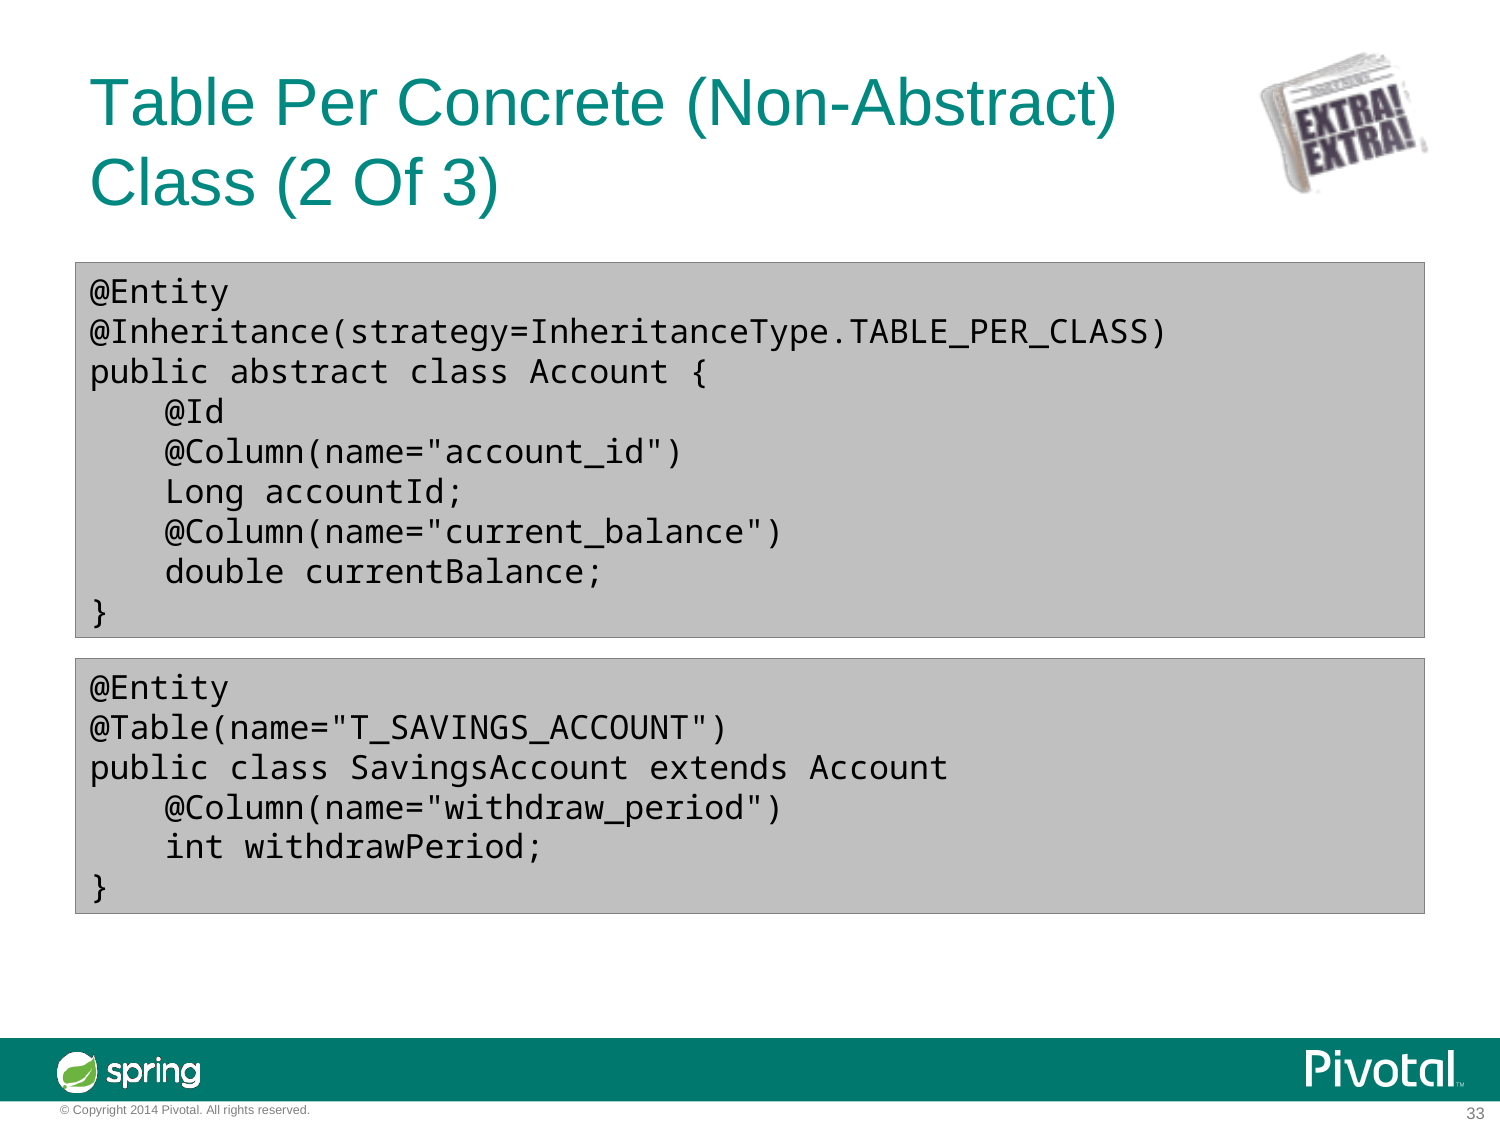

# Table Per Concrete (Non-Abstract) Class (2 Of 3)
@Entity
@Inheritance(strategy=InheritanceType.TABLE_PER_CLASS)
public abstract class Account {
	@Id
	@Column(name="account_id")
	Long accountId;
	@Column(name="current_balance")
	double currentBalance;
}
@Entity
@Table(name="T_SAVINGS_ACCOUNT")
public class SavingsAccount extends Account
	@Column(name="withdraw_period")
	int withdrawPeriod;
}